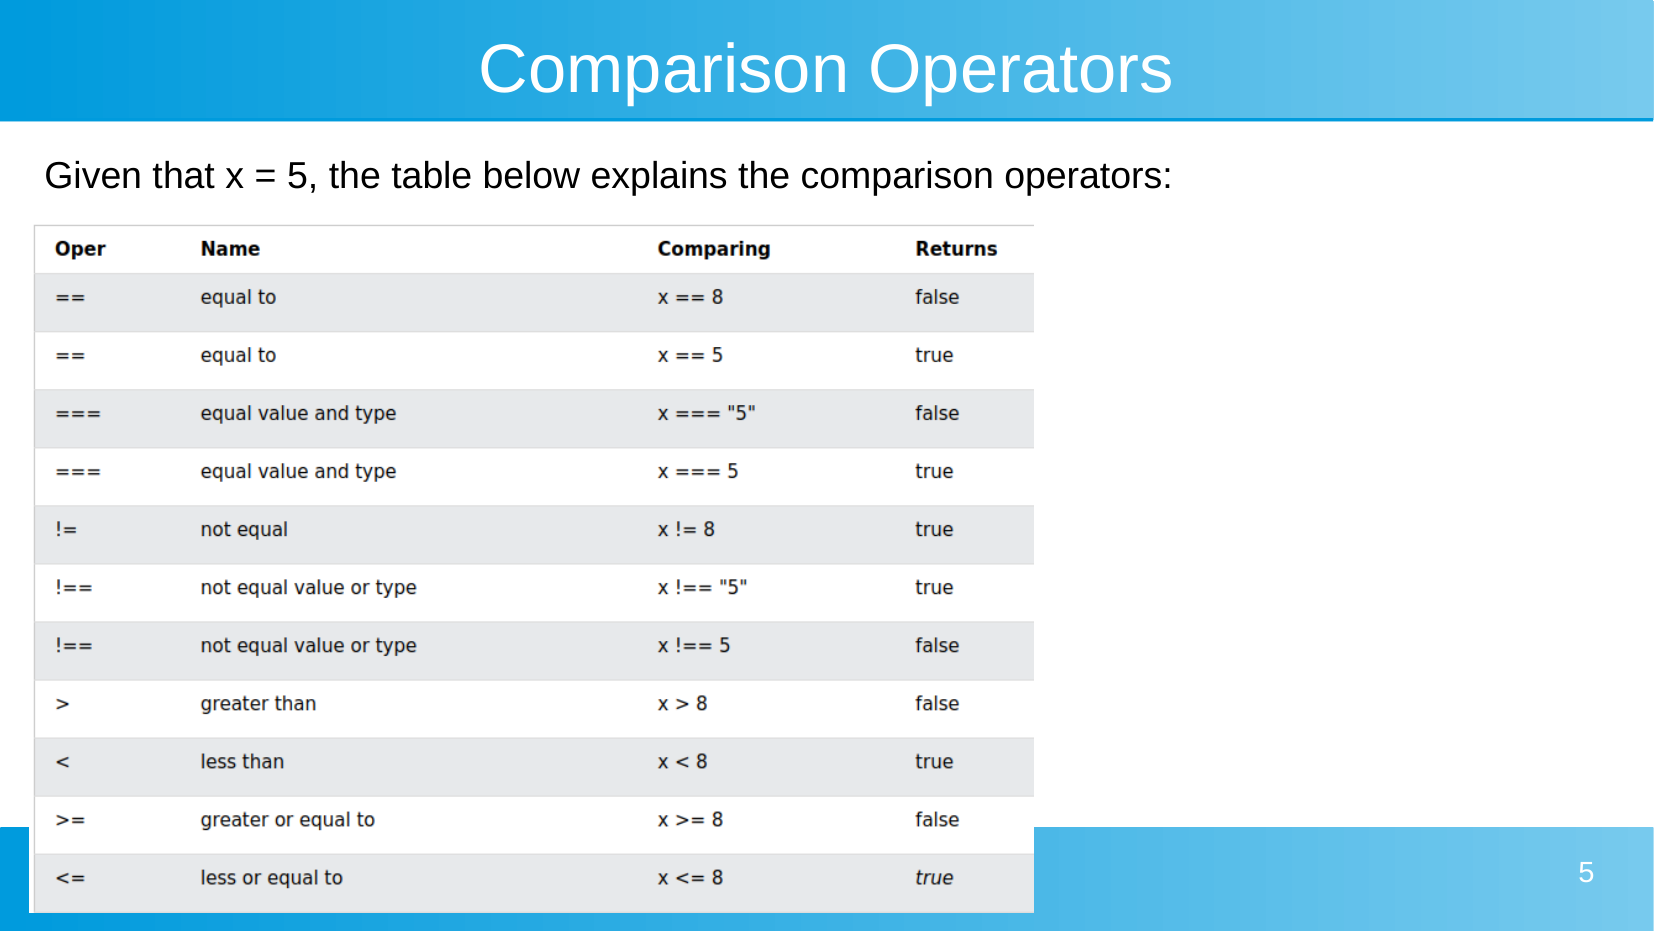

# Comparison Operators
Given that x = 5, the table below explains the comparison operators:
5